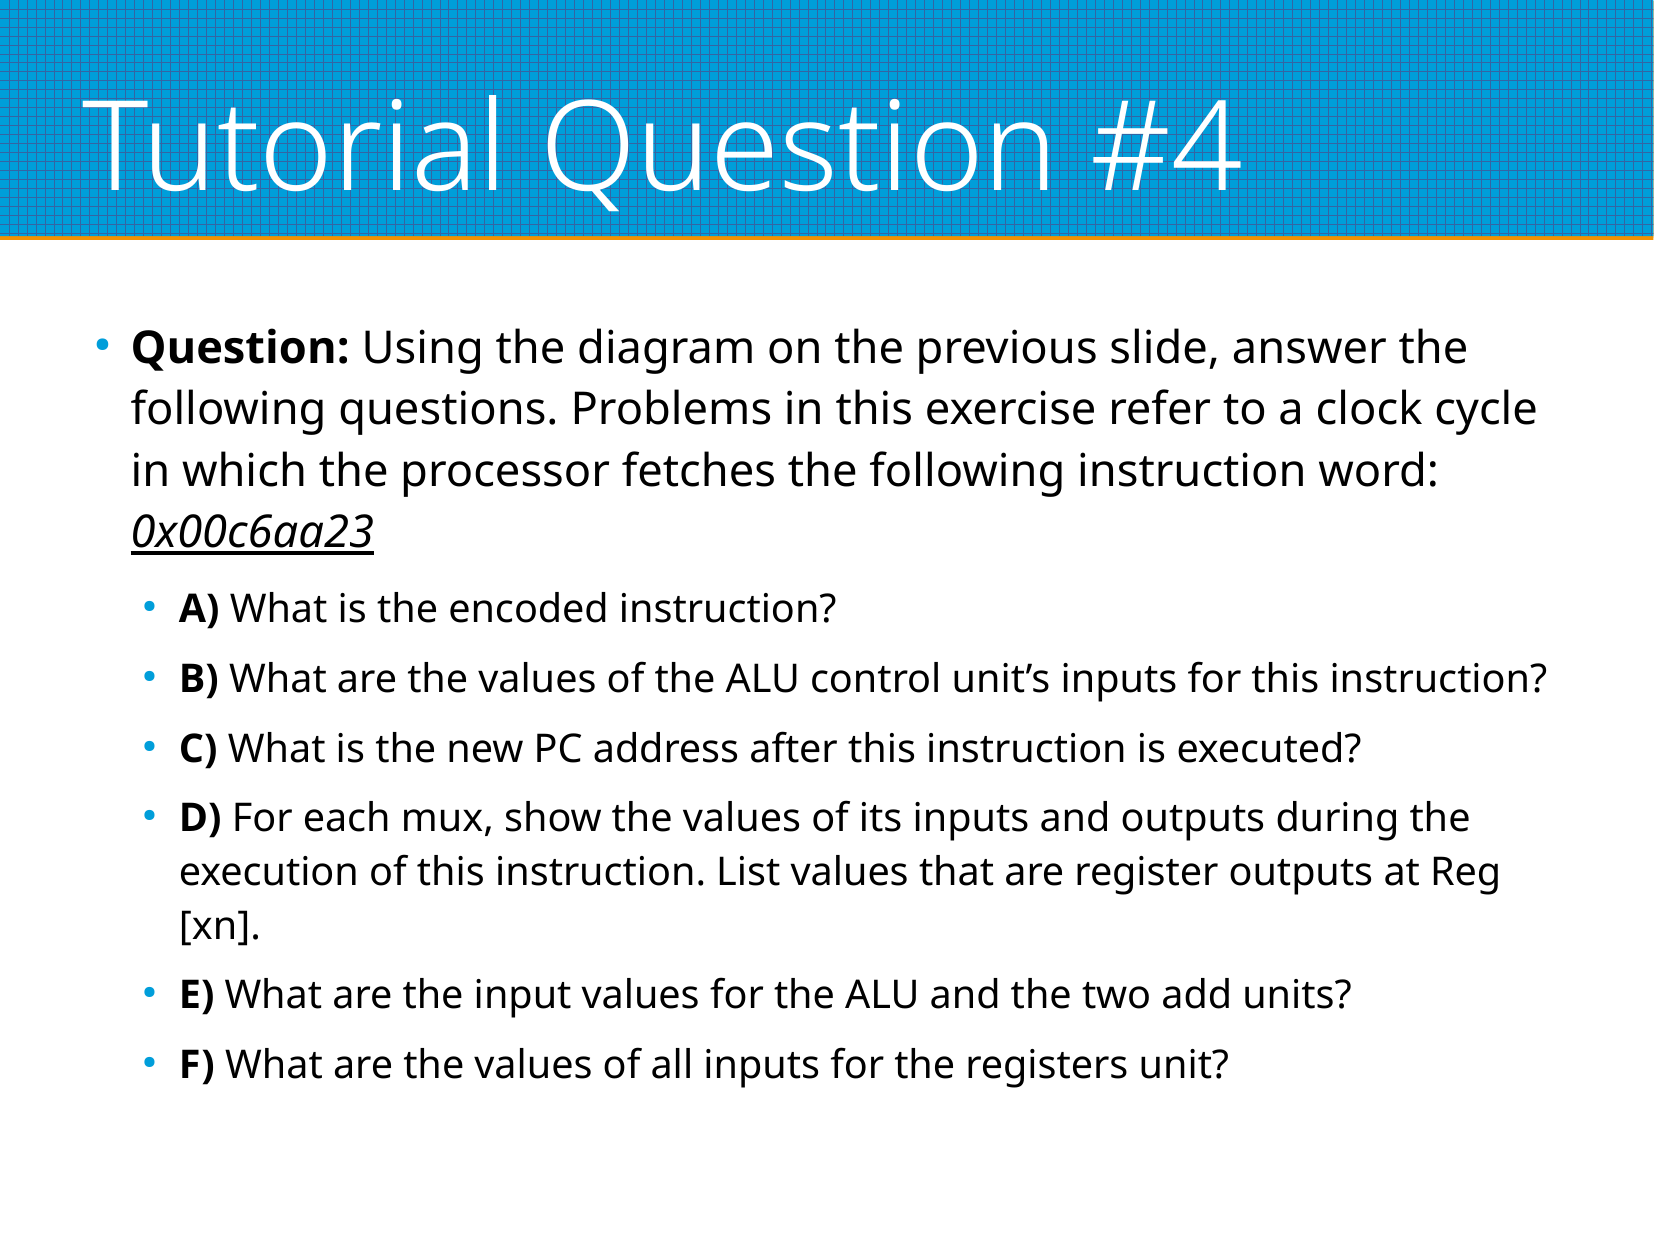

# Tutorial Question #4
Question: Using the diagram on the previous slide, answer the following questions. Problems in this exercise refer to a clock cycle in which the processor fetches the following instruction word: 0x00c6aa23
A) What is the encoded instruction?
B) What are the values of the ALU control unit’s inputs for this instruction?
C) What is the new PC address after this instruction is executed?
D) For each mux, show the values of its inputs and outputs during the execution of this instruction. List values that are register outputs at Reg [xn].
E) What are the input values for the ALU and the two add units?
F) What are the values of all inputs for the registers unit?